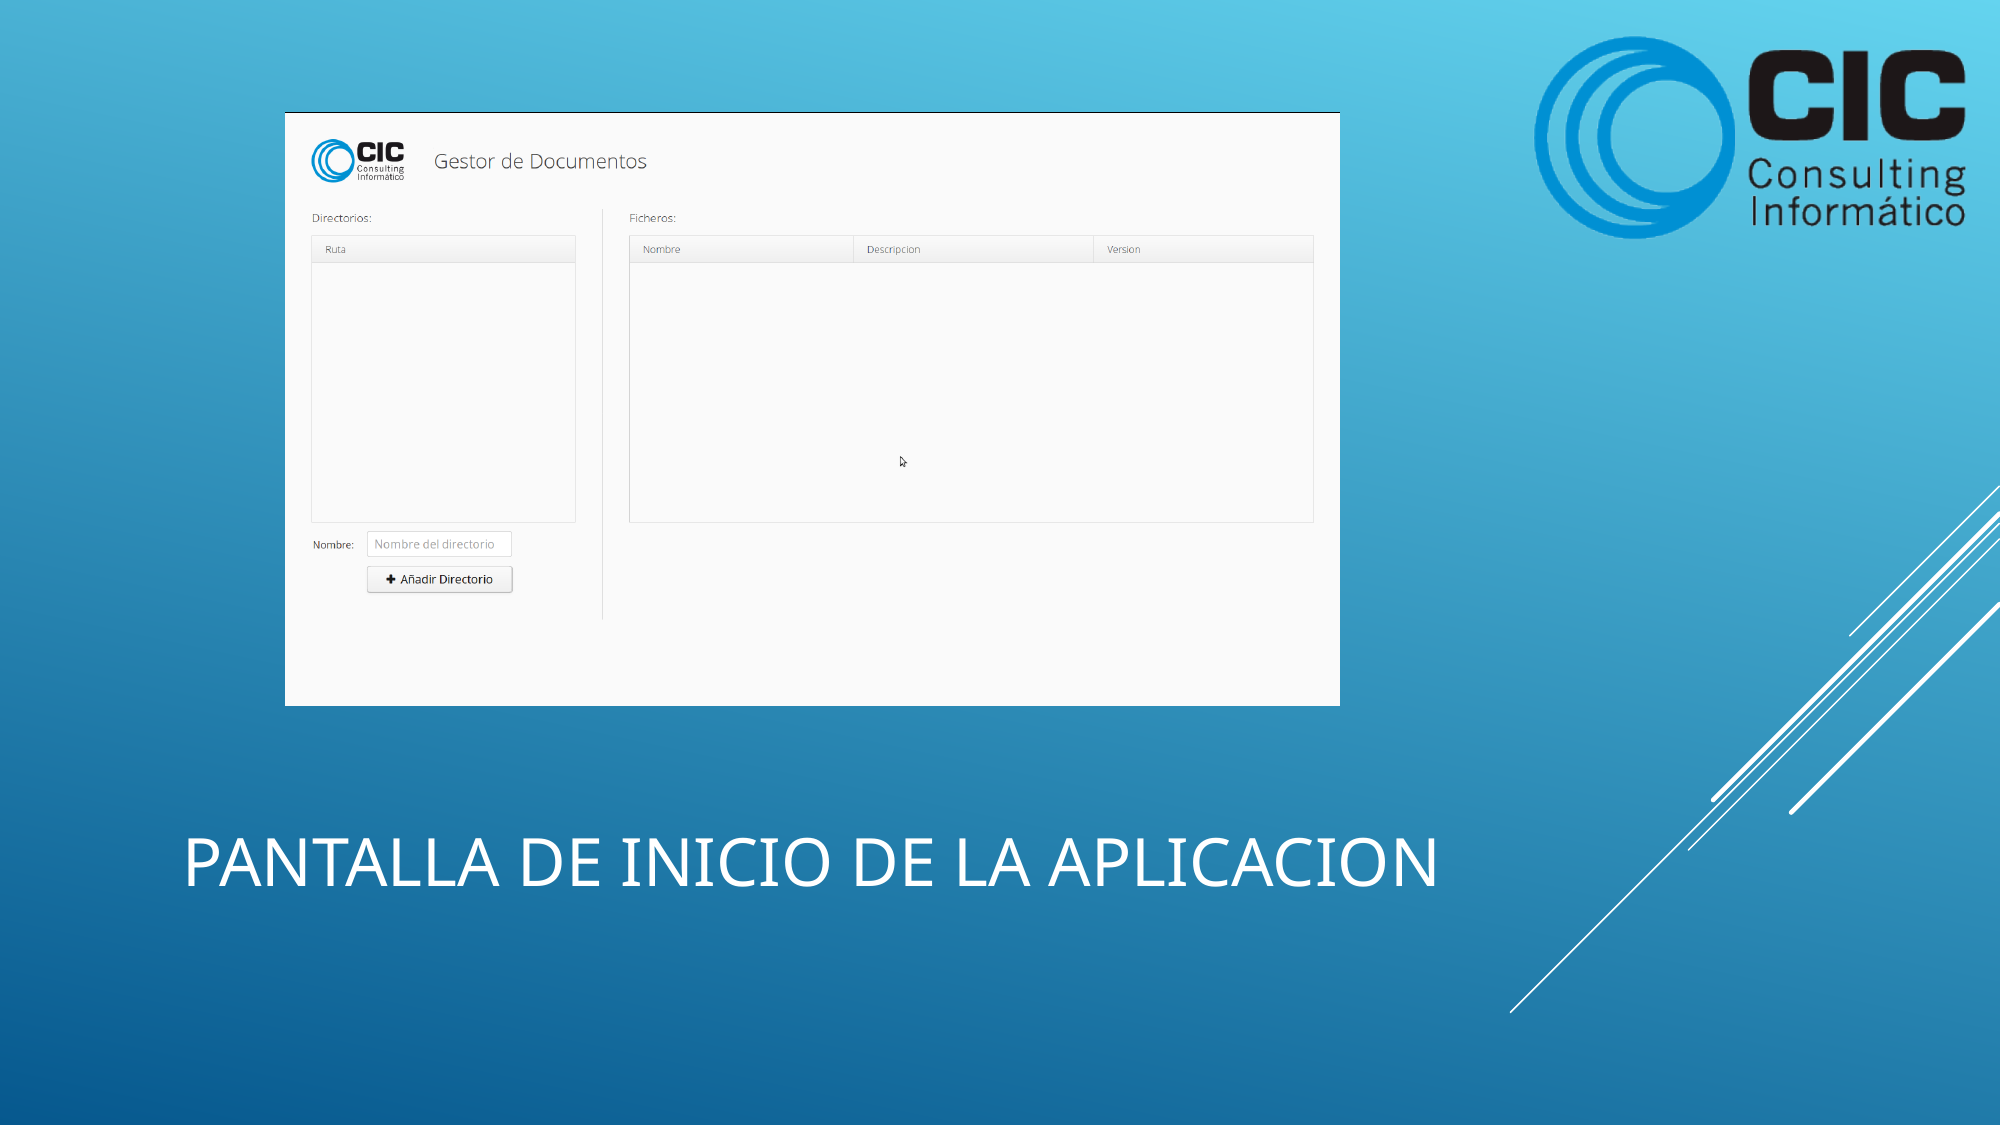

# PANTALLA DE INICIO DE LA APLICACION